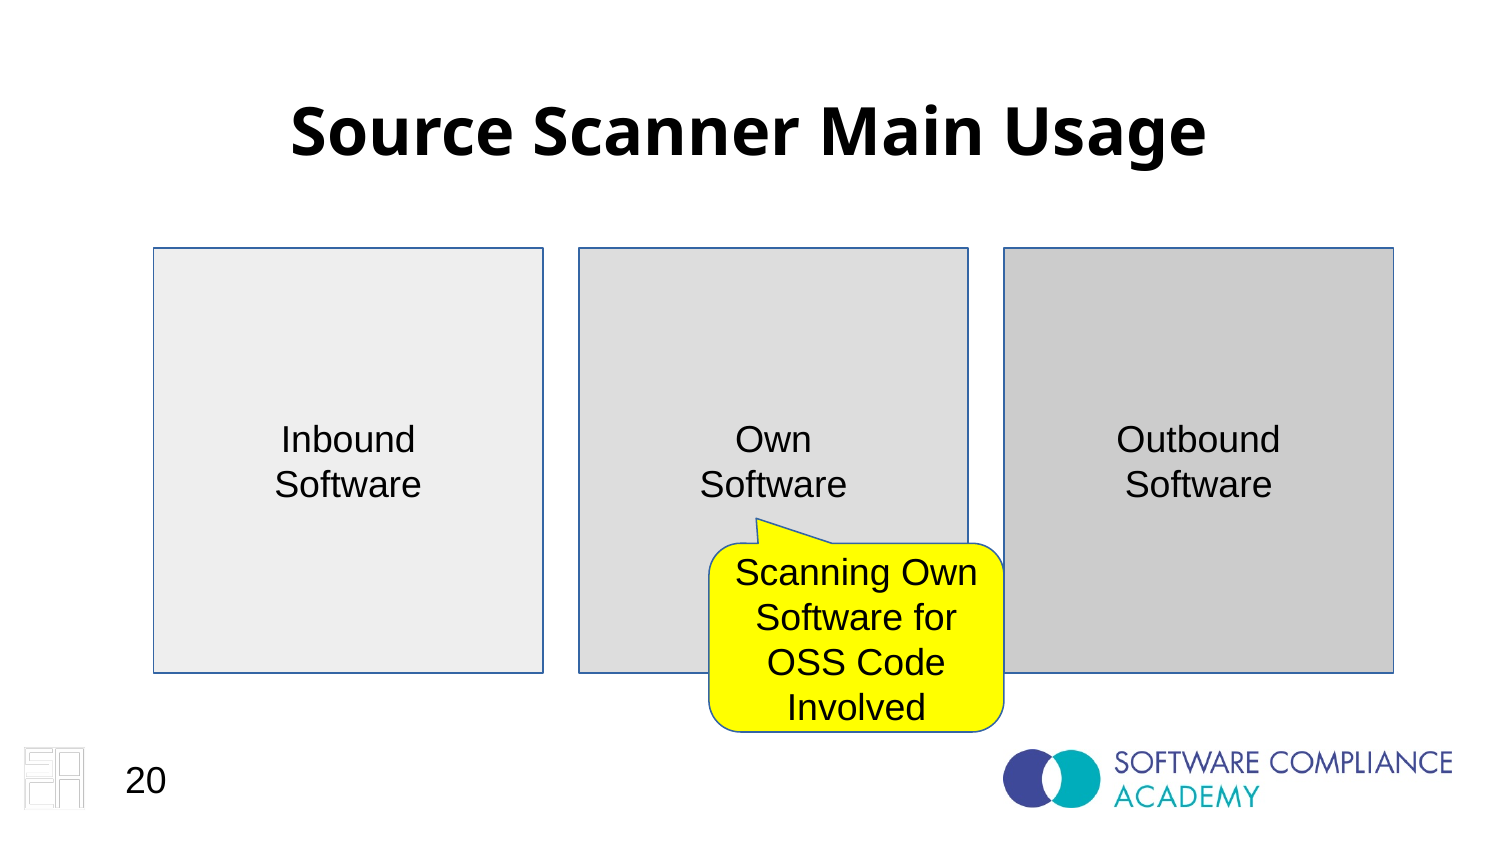

Source Scanner Main Usage
Inbound
Software
Own
Software
Outbound
Software
Scanning Own Software for OSS Code Involved